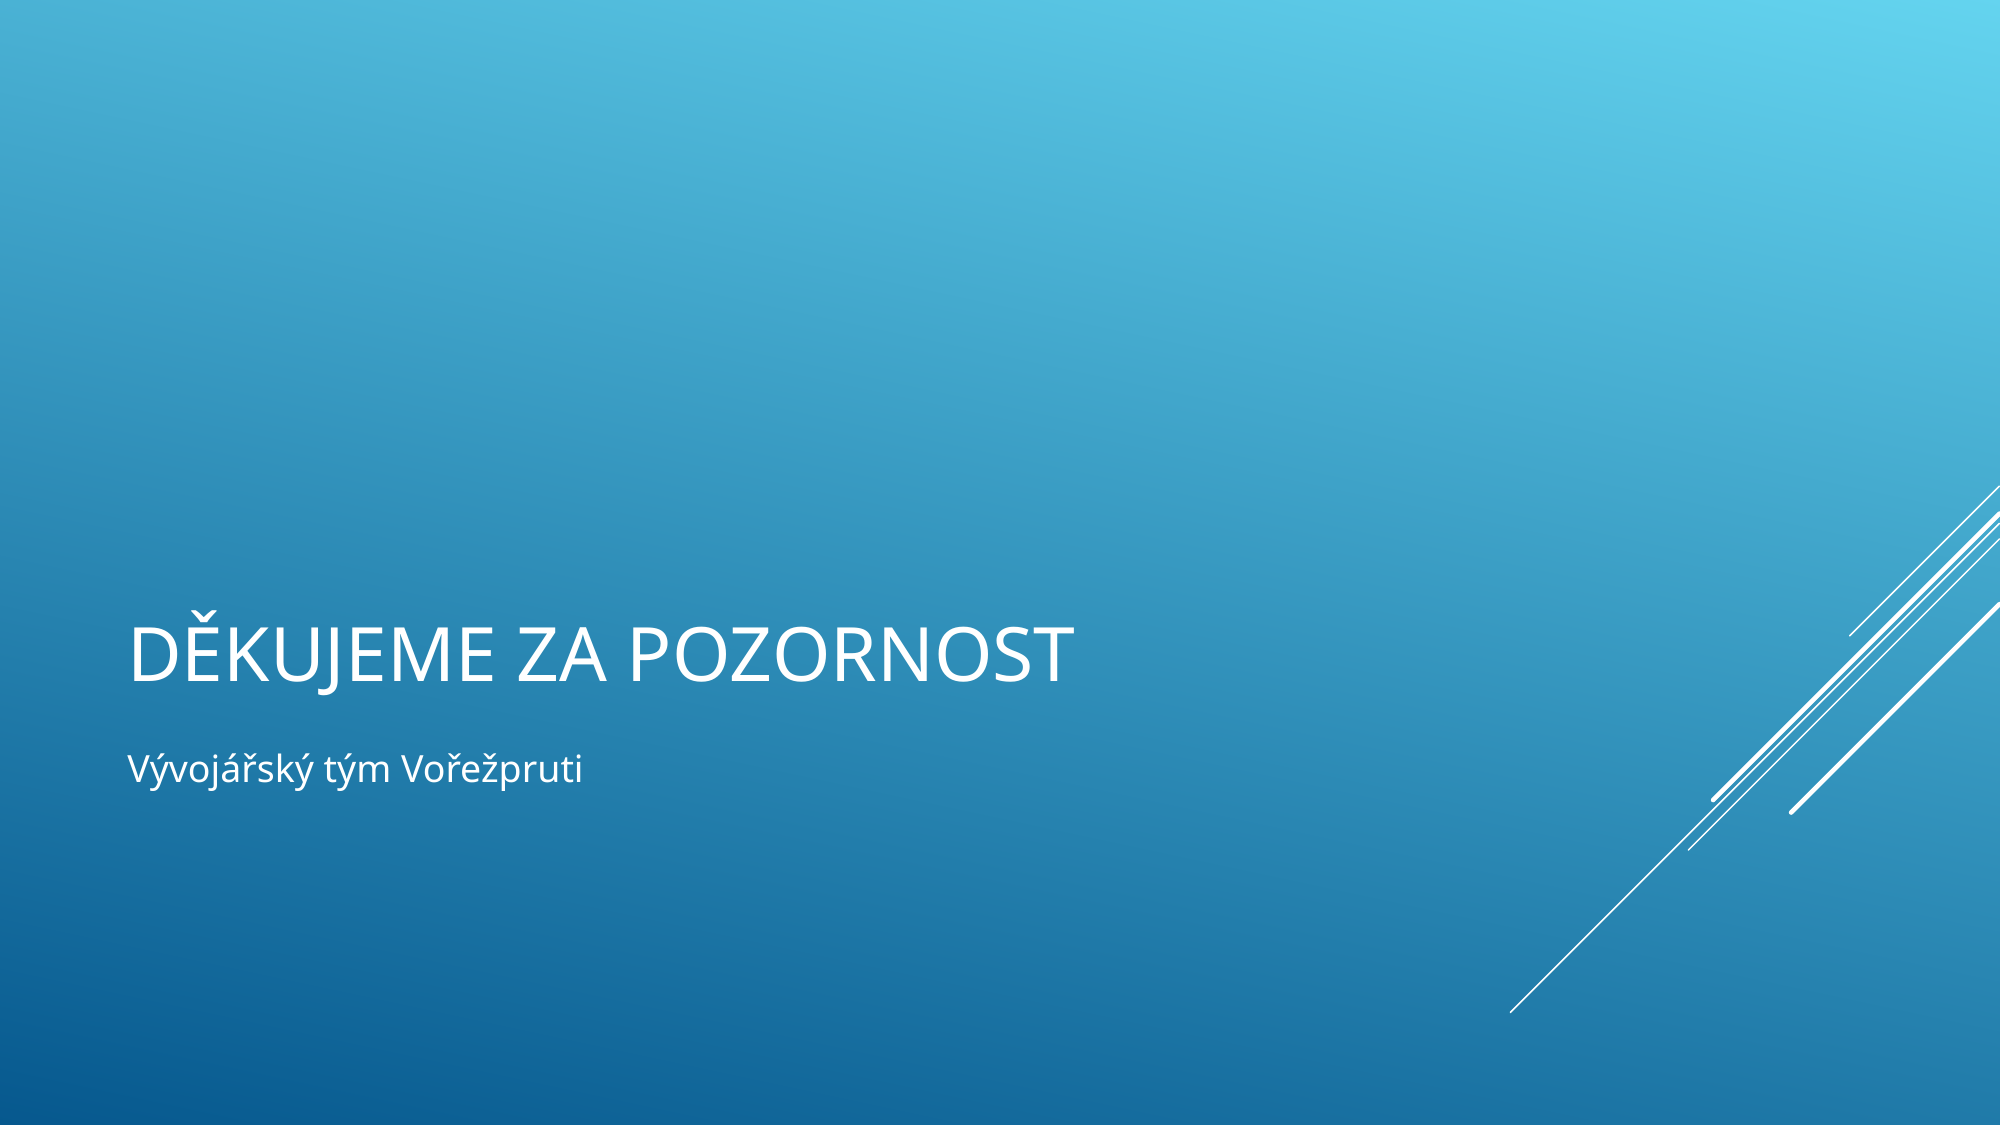

# Děkujeme Za pozornost
Vývojářský tým Vořežpruti